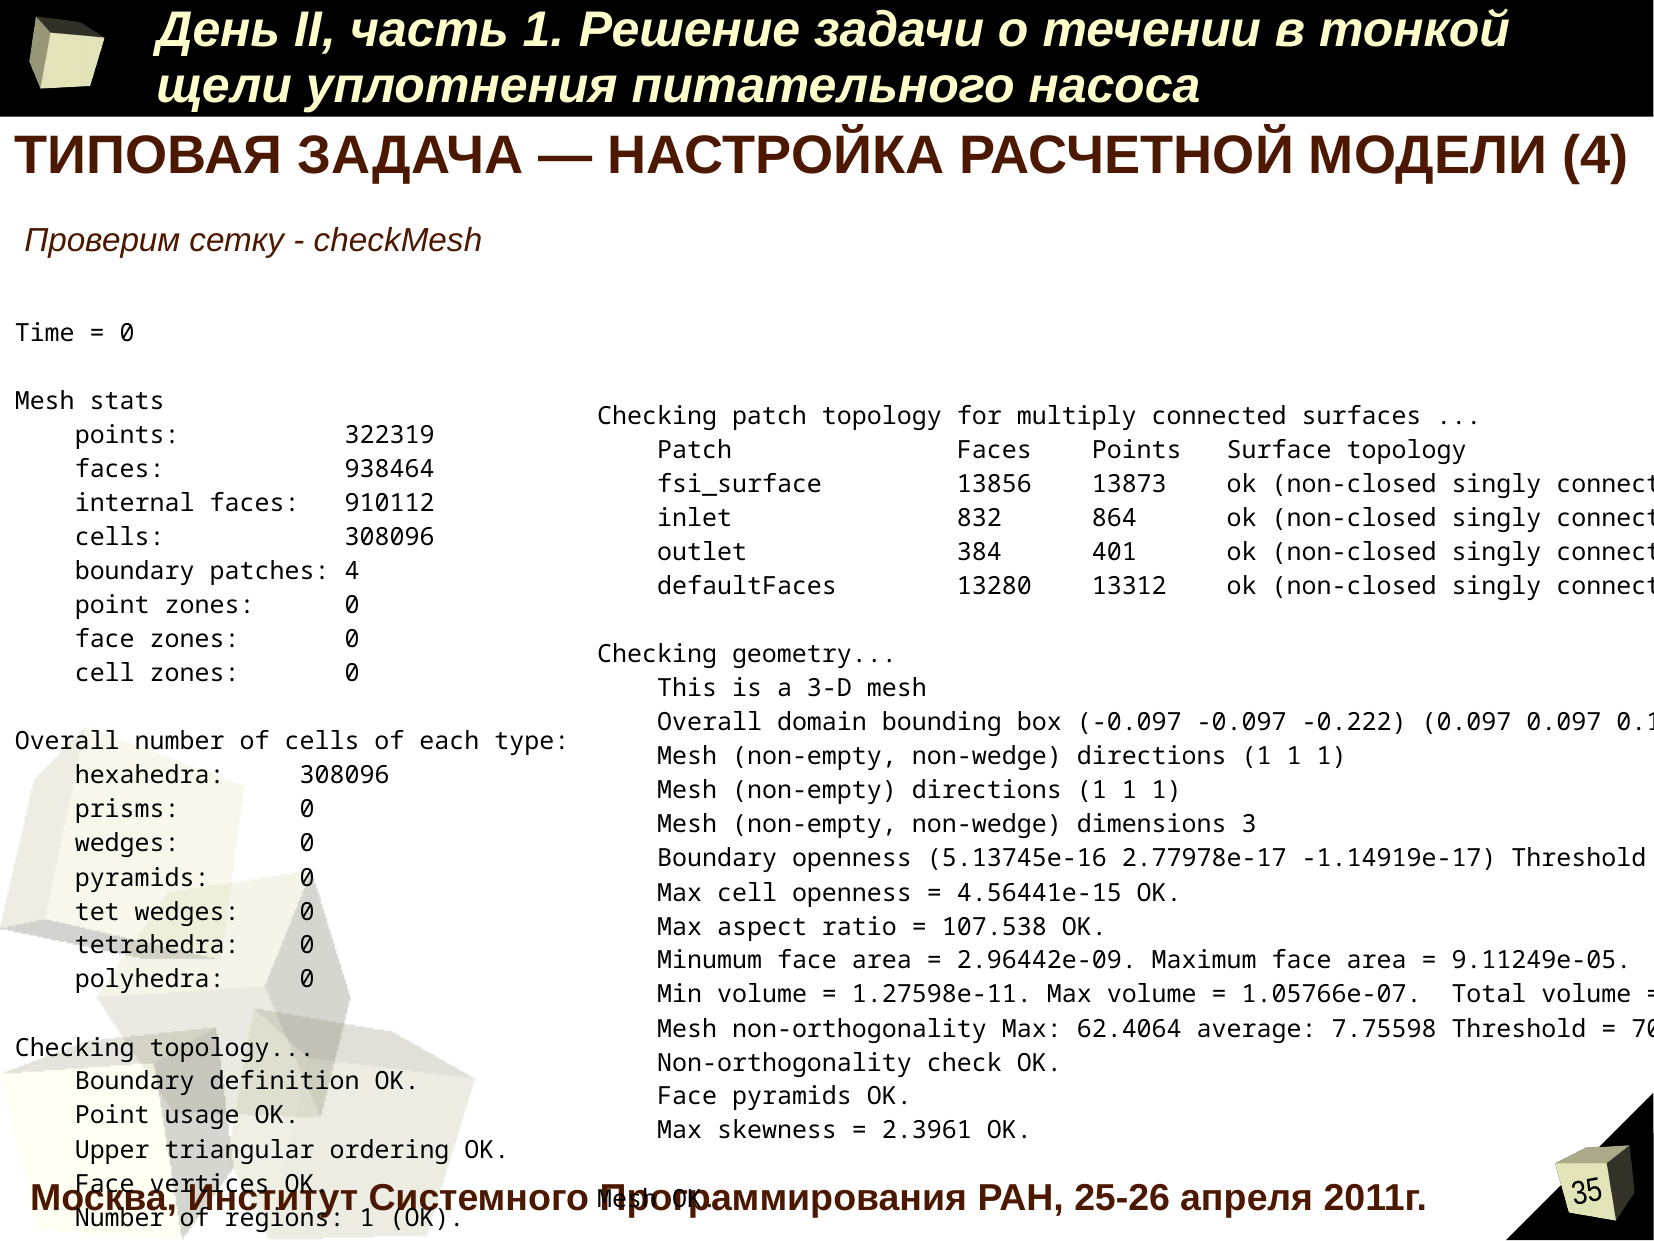

ТИПОВАЯ ЗАДАЧА — НАСТРОЙКА РАСЧЕТНОЙ МОДЕЛИ (4)
Проверим сетку - checkMesh
Time = 0
Mesh stats
 points: 322319
 faces: 938464
 internal faces: 910112
 cells: 308096
 boundary patches: 4
 point zones: 0
 face zones: 0
 cell zones: 0
Overall number of cells of each type:
 hexahedra: 308096
 prisms: 0
 wedges: 0
 pyramids: 0
 tet wedges: 0
 tetrahedra: 0
 polyhedra: 0
Checking topology...
 Boundary definition OK.
 Point usage OK.
 Upper triangular ordering OK.
 Face vertices OK.
 Number of regions: 1 (OK).
Checking patch topology for multiply connected surfaces ...
 Patch Faces Points Surface topology
 fsi_surface 13856 13873 ok (non-closed singly connected)
 inlet 832 864 ok (non-closed singly connected)
 outlet 384 401 ok (non-closed singly connected)
 defaultFaces 13280 13312 ok (non-closed singly connected)
Checking geometry...
 This is a 3-D mesh
 Overall domain bounding box (-0.097 -0.097 -0.222) (0.097 0.097 0.14)
 Mesh (non-empty, non-wedge) directions (1 1 1)
 Mesh (non-empty) directions (1 1 1)
 Mesh (non-empty, non-wedge) dimensions 3
 Boundary openness (5.13745e-16 2.77978e-17 -1.14919e-17) Threshold = 1e-06 OK.
 Max cell openness = 4.56441e-15 OK.
 Max aspect ratio = 107.538 OK.
 Minumum face area = 2.96442e-09. Maximum face area = 9.11249e-05. Face area magnitudes OK.
 Min volume = 1.27598e-11. Max volume = 1.05766e-07. Total volume = 0.00216052. Cell volumes OK.
 Mesh non-orthogonality Max: 62.4064 average: 7.75598 Threshold = 70
 Non-orthogonality check OK.
 Face pyramids OK.
 Max skewness = 2.3961 OK.
Mesh OK.